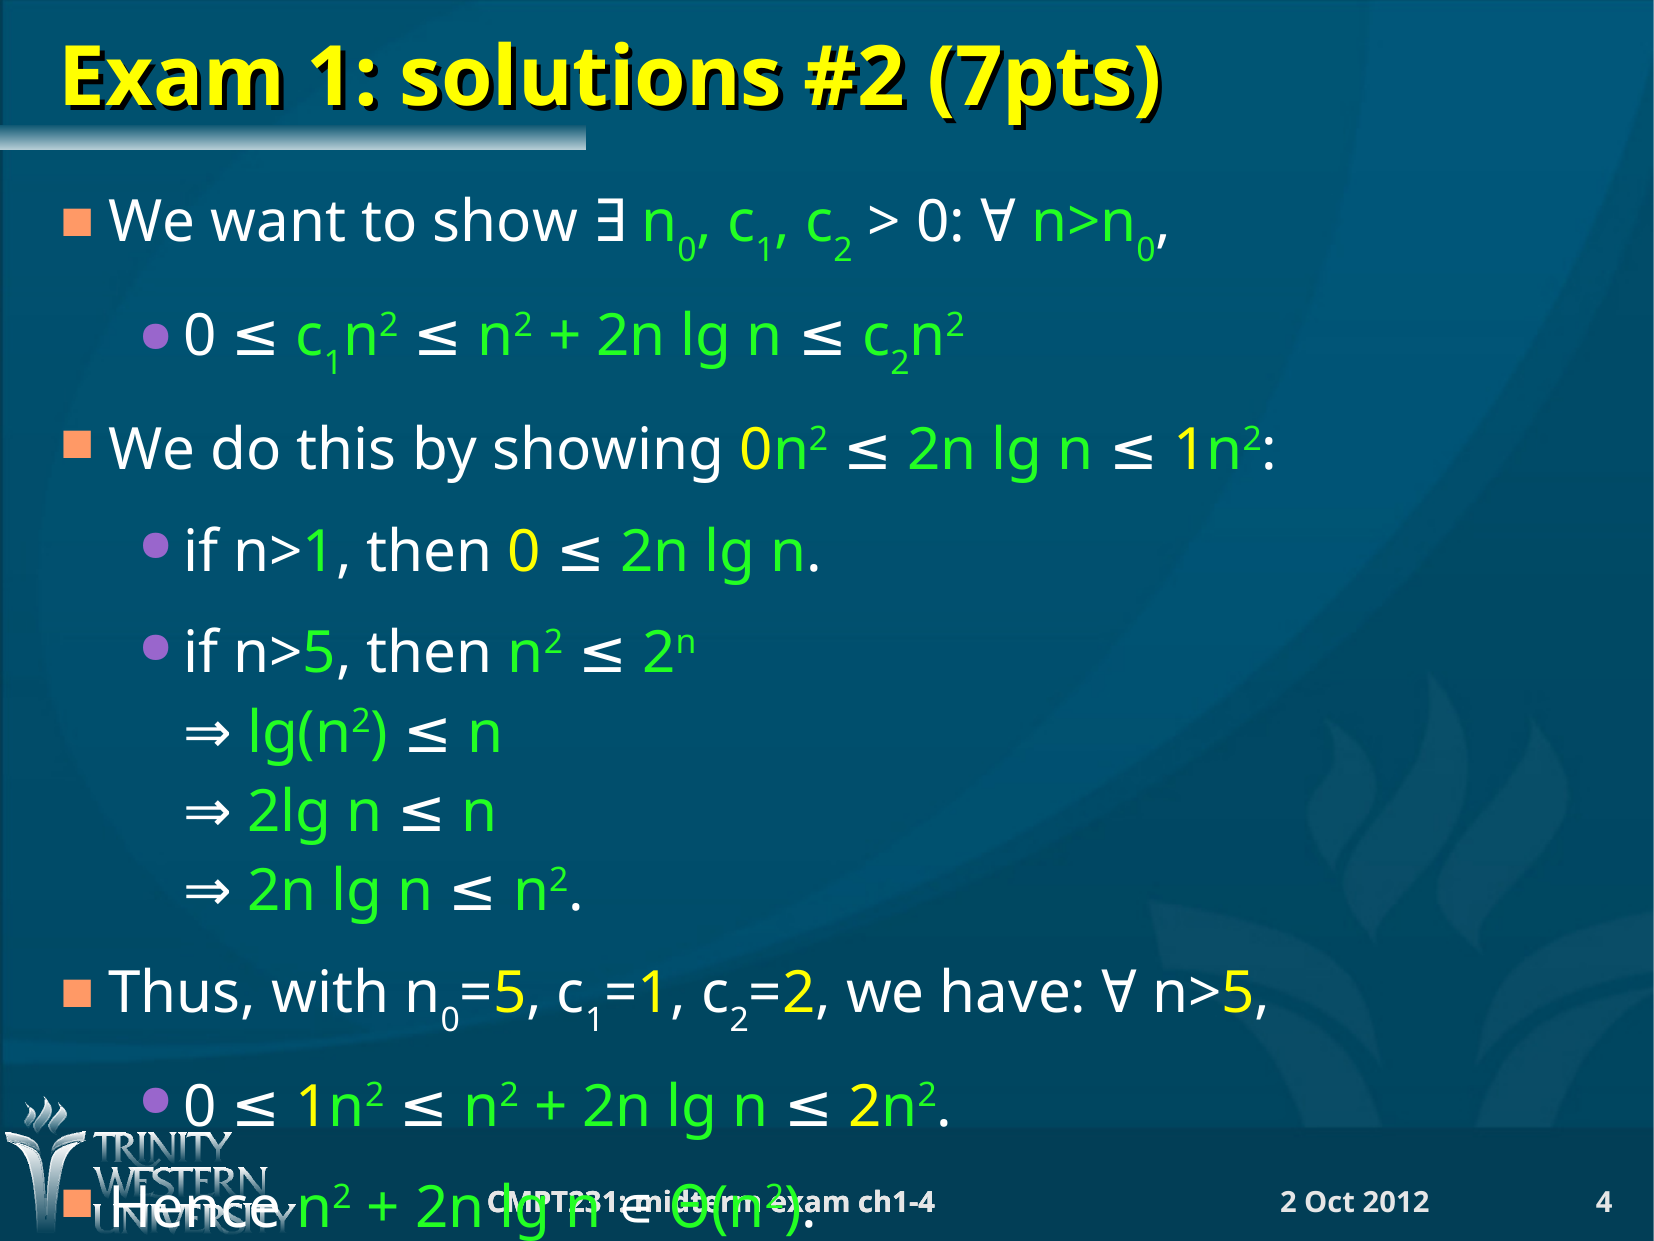

# Exam 1: solutions #2 (7pts)
We want to show ∃ n0, c1, c2 > 0: ∀ n>n0,
0 ≤ c1n2 ≤ n2 + 2n lg n ≤ c2n2
We do this by showing 0n2 ≤ 2n lg n ≤ 1n2:
if n>1, then 0 ≤ 2n lg n.
if n>5, then n2 ≤ 2n
⇒ lg(n2) ≤ n
⇒ 2lg n ≤ n
⇒ 2n lg n ≤ n2.
Thus, with n0=5, c1=1, c2=2, we have: ∀ n>5,
0 ≤ 1n2 ≤ n2 + 2n lg n ≤ 2n2.
Hence n2 + 2n lg n ∊ Θ(n2).
CMPT231: midterm exam ch1-4
2 Oct 2012
4